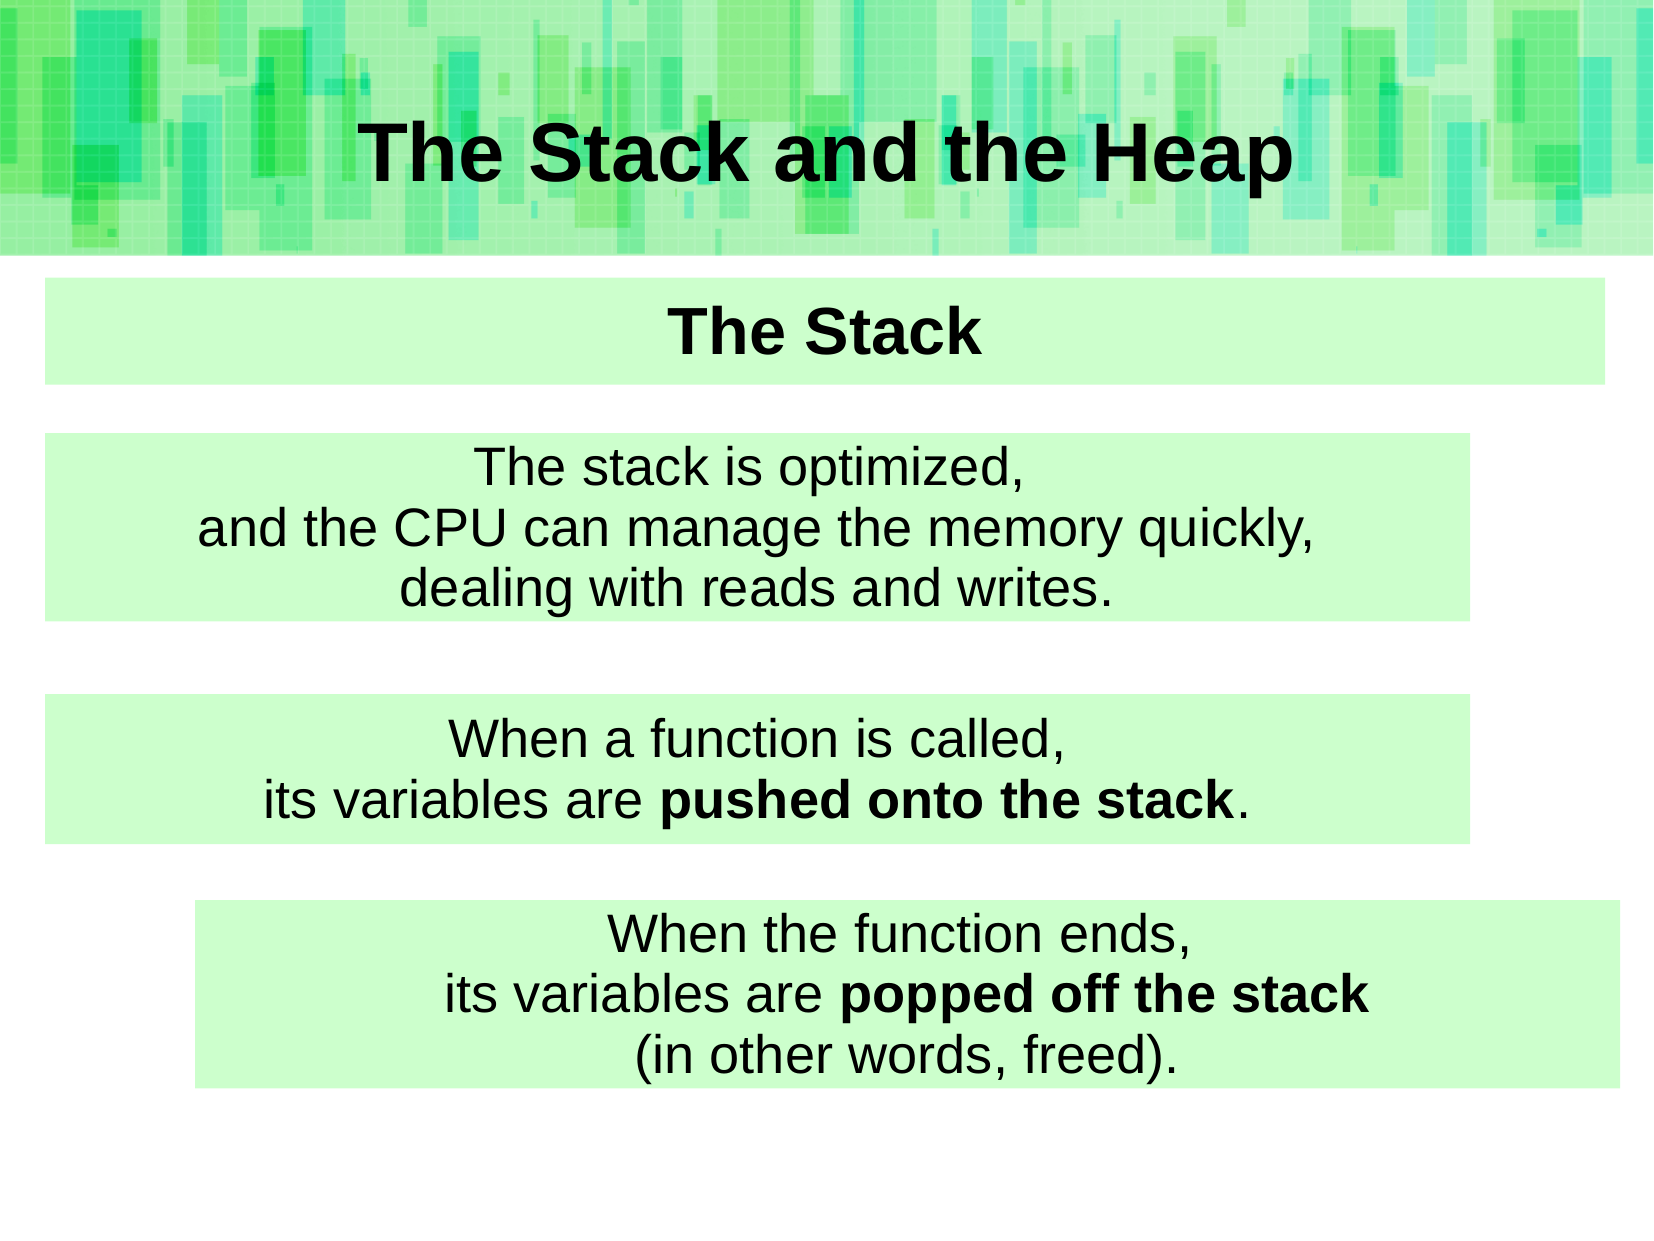

# The Stack and the Heap
The Stack
The stack is optimized,
and the CPU can manage the memory quickly,
dealing with reads and writes.
When a function is called,
its variables are pushed onto the stack.
When the function ends,
its variables are popped off the stack
(in other words, freed).